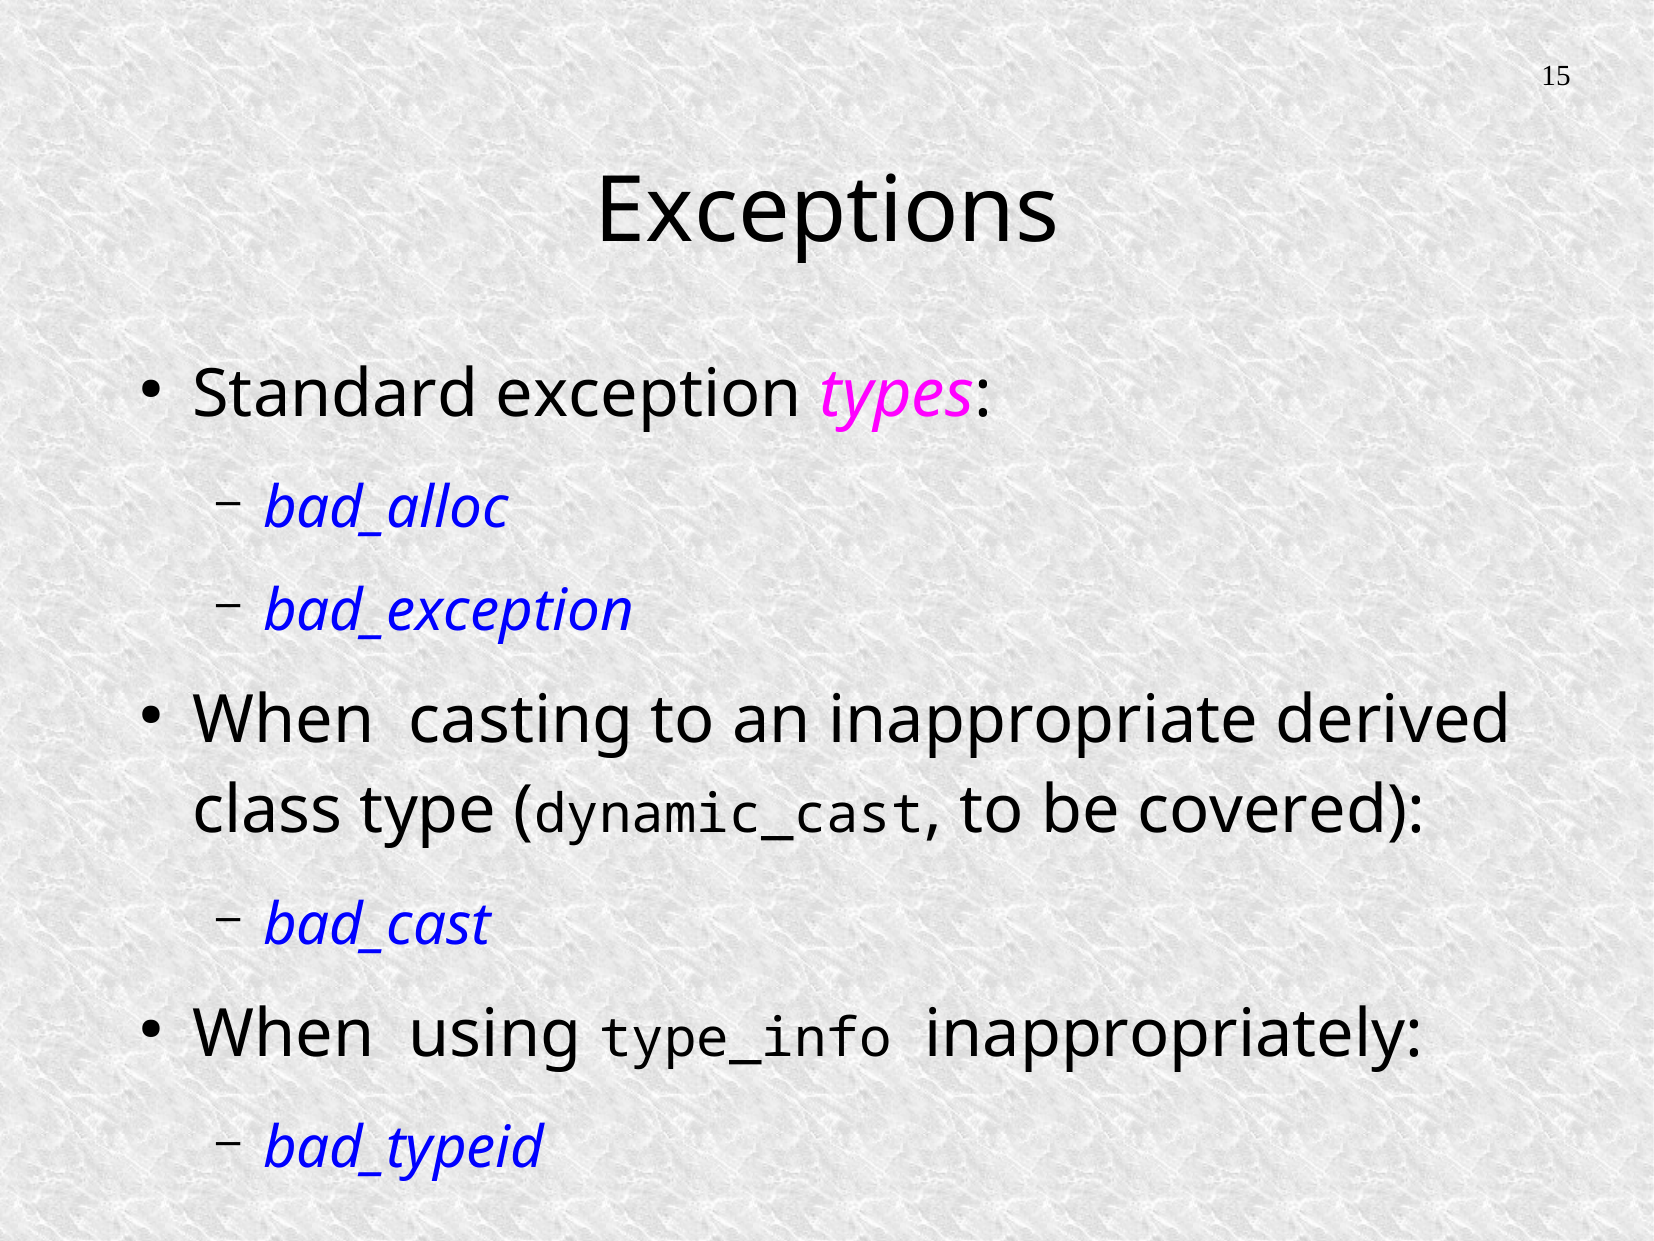

15
# Exceptions
Standard exception types:
bad_alloc
bad_exception
When casting to an inappropriate derived class type (dynamic_cast, to be covered):
bad_cast
When using type_info inappropriately:
bad_typeid